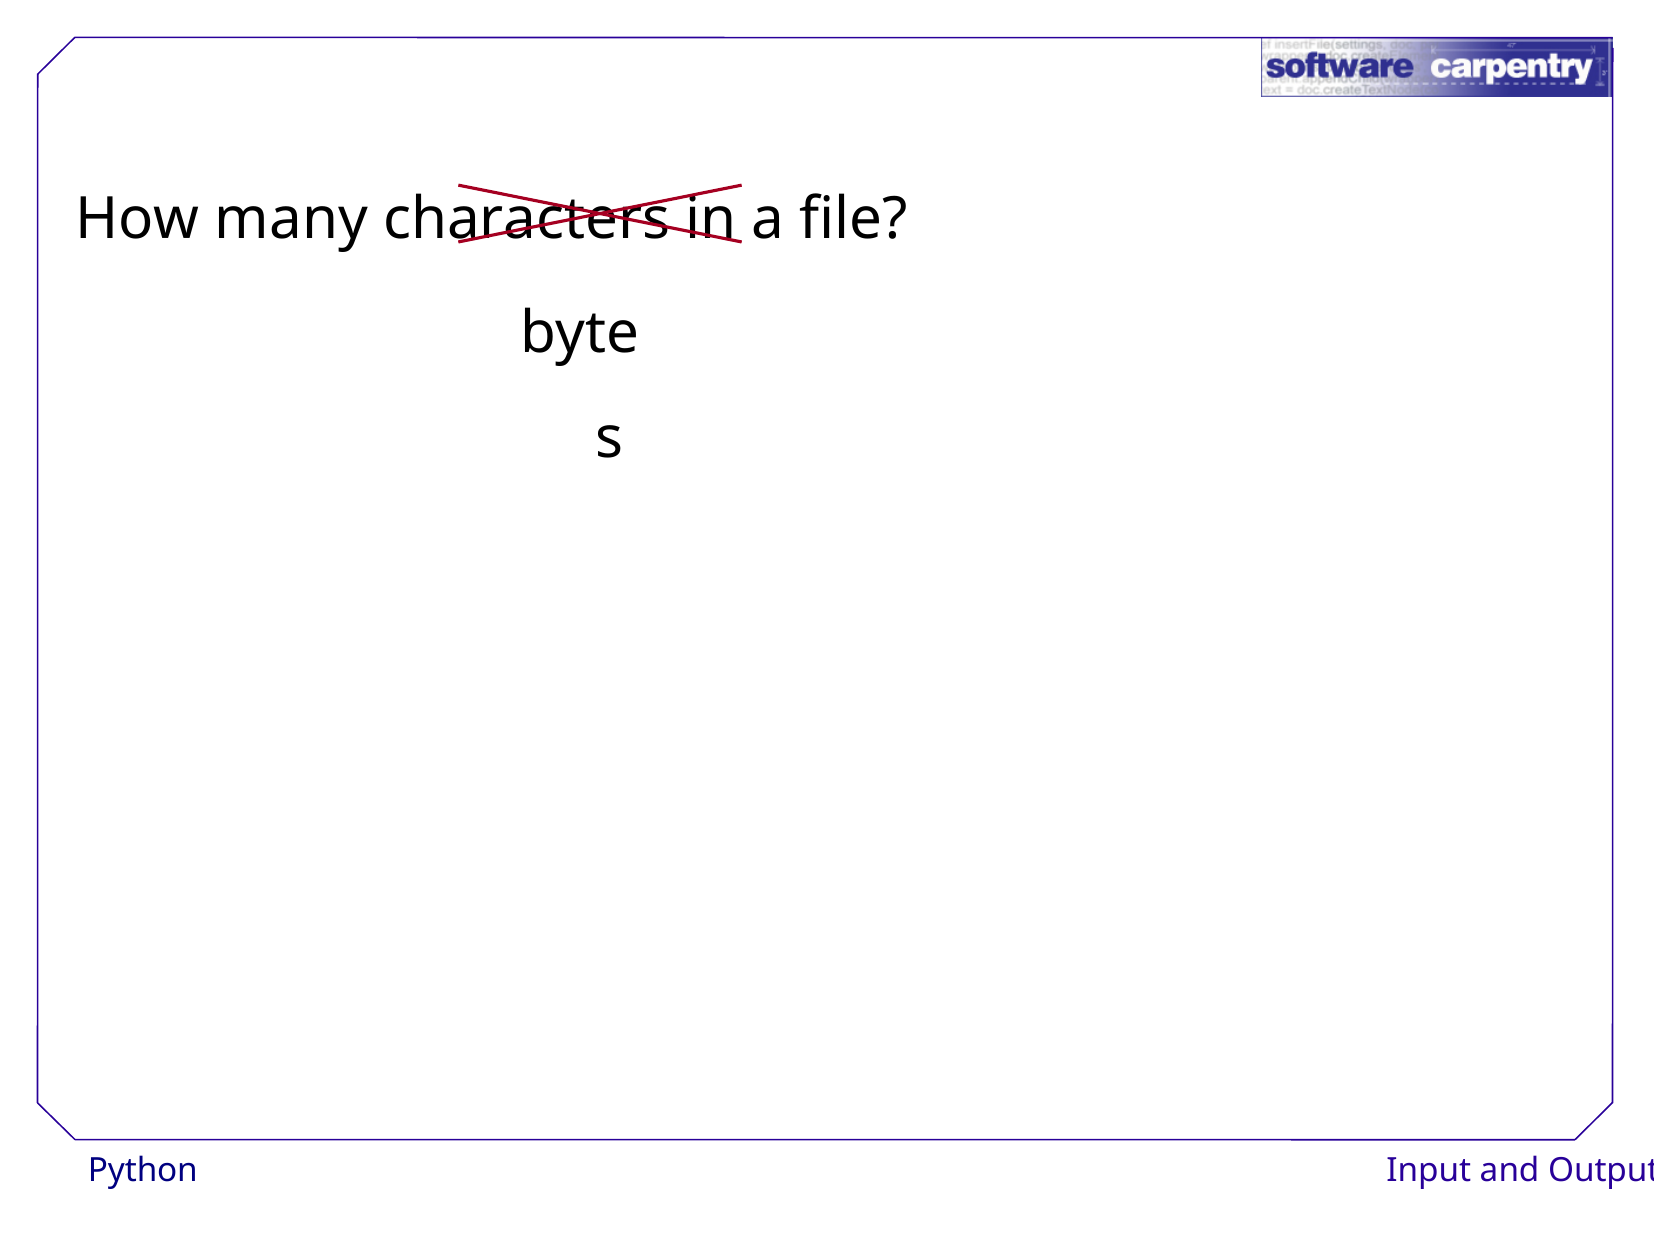

How many characters in a file?
bytes